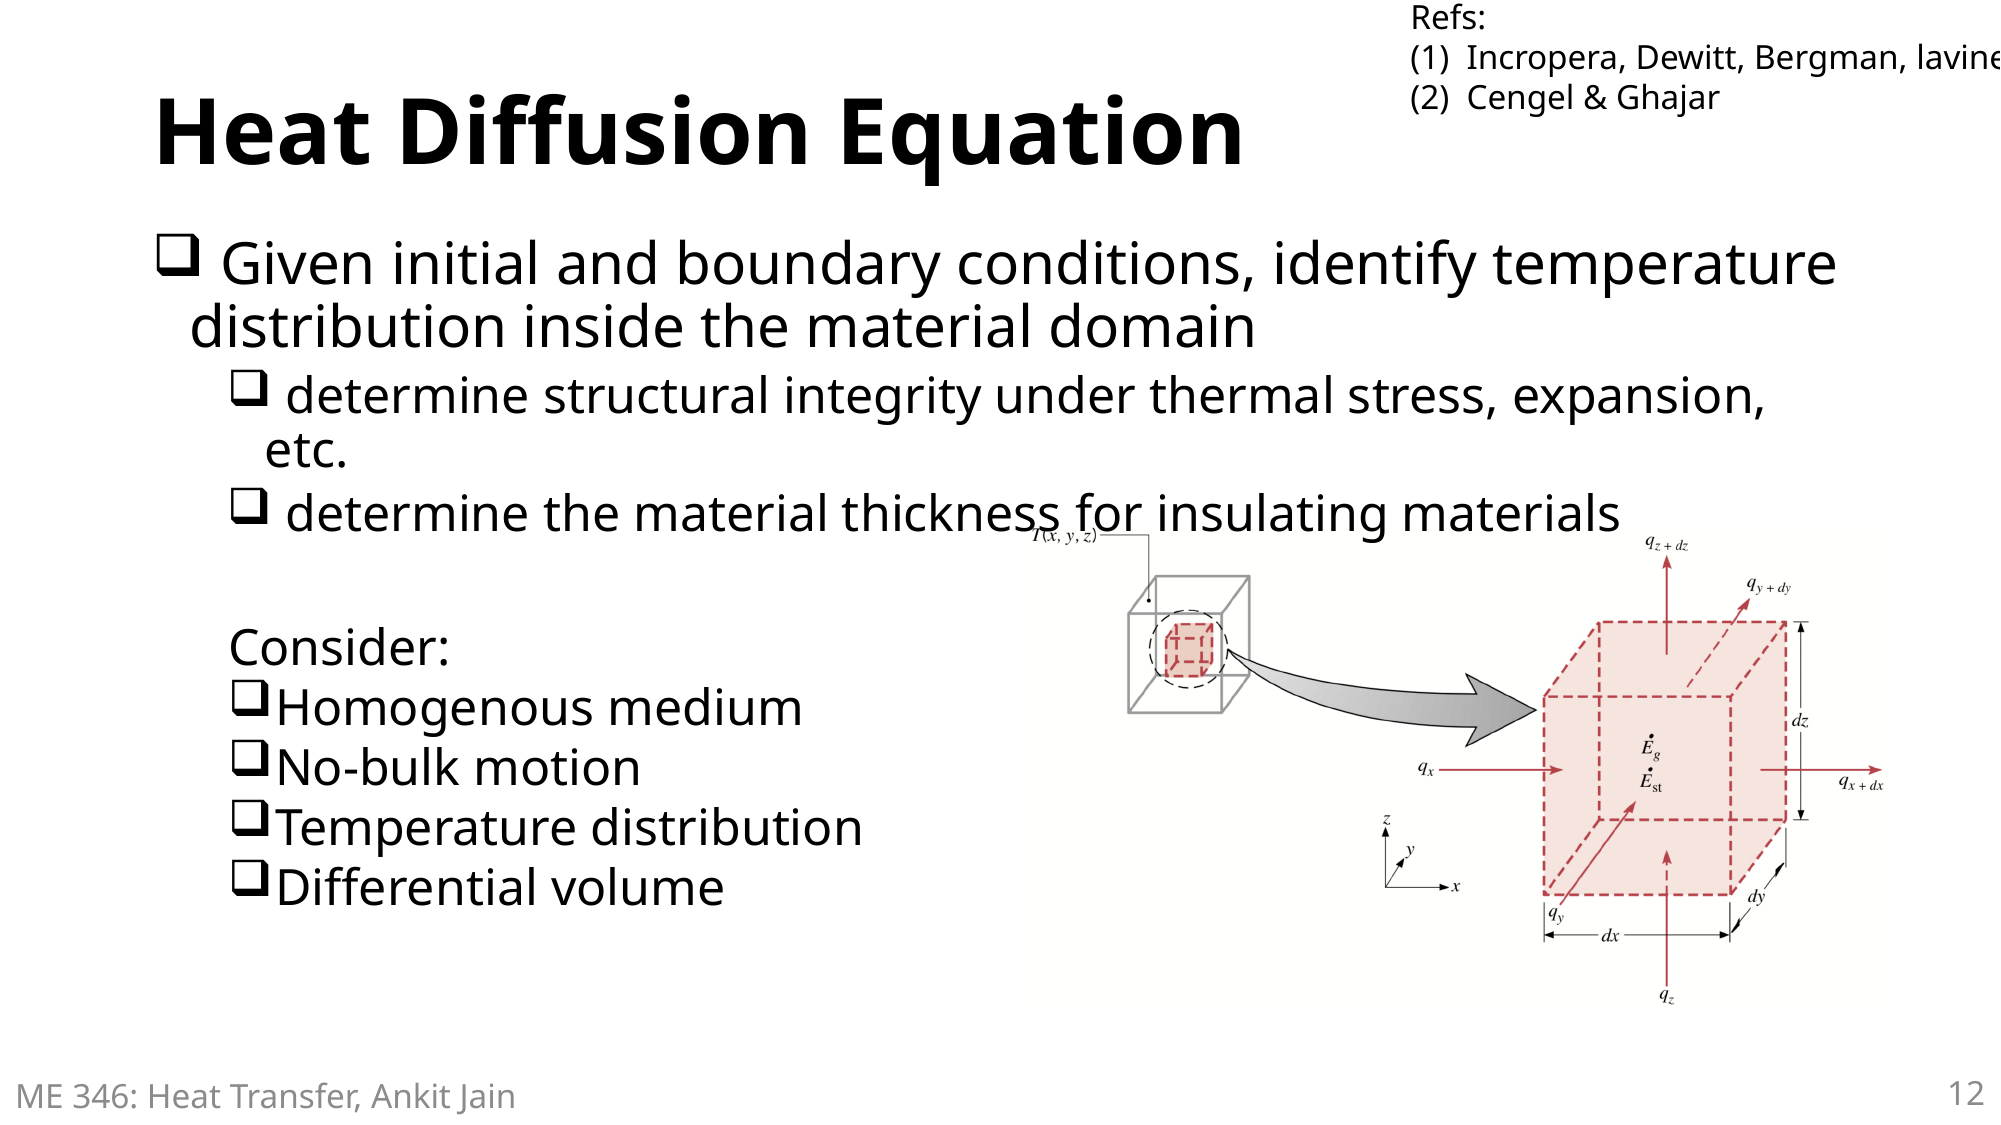

Refs:
Incropera, Dewitt, Bergman, lavine
Cengel & Ghajar
# Heat Diffusion Equation
 Given initial and boundary conditions, identify temperature distribution inside the material domain
 determine structural integrity under thermal stress, expansion, etc.
 determine the material thickness for insulating materials
Consider:
Homogenous medium
No-bulk motion
Temperature distribution
Differential volume
ME 346: Heat Transfer, Ankit Jain
12